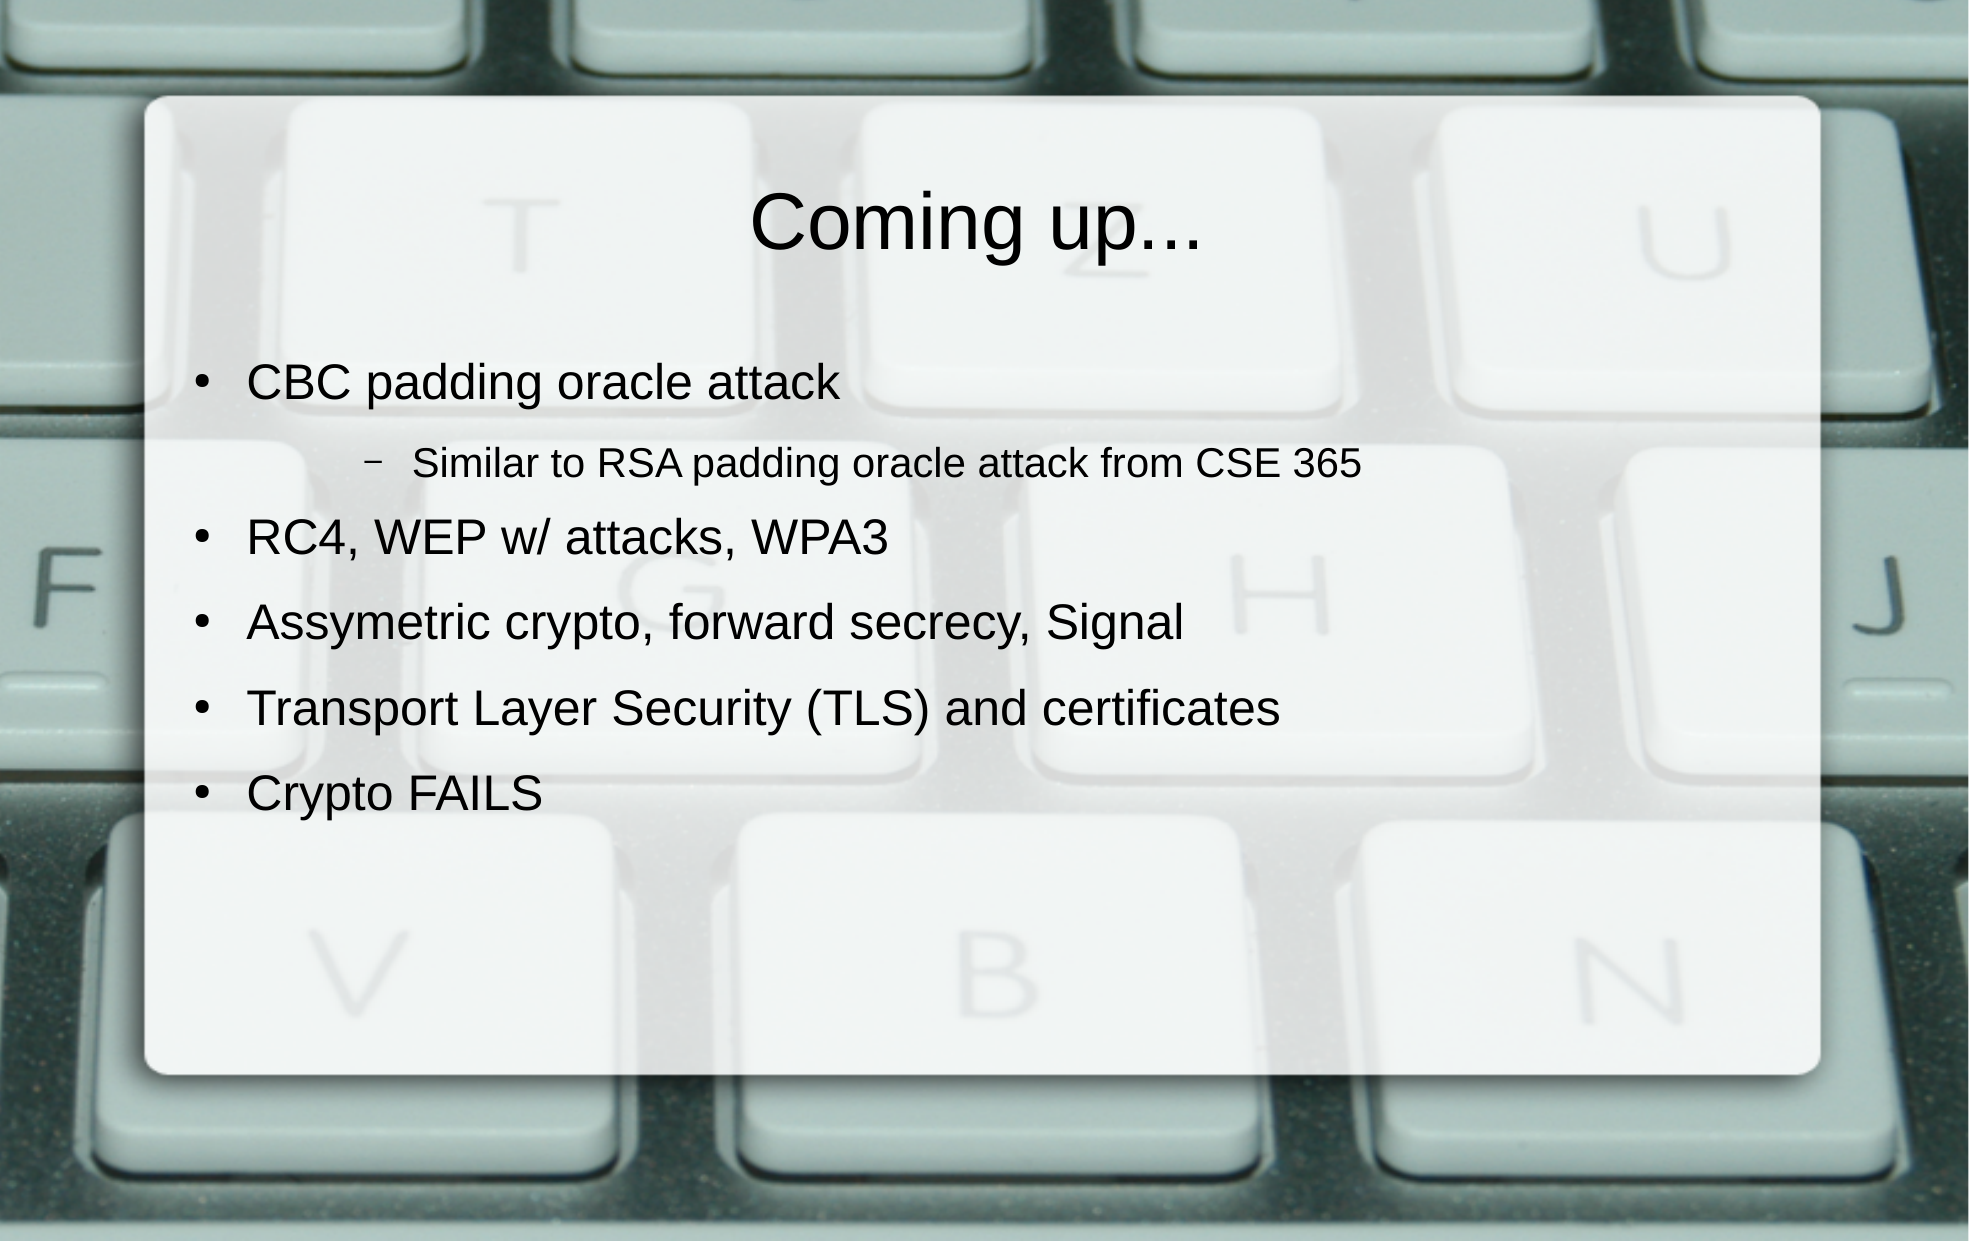

# Coming up...
CBC padding oracle attack
Similar to RSA padding oracle attack from CSE 365
RC4, WEP w/ attacks, WPA3
Assymetric crypto, forward secrecy, Signal
Transport Layer Security (TLS) and certificates
Crypto FAILS